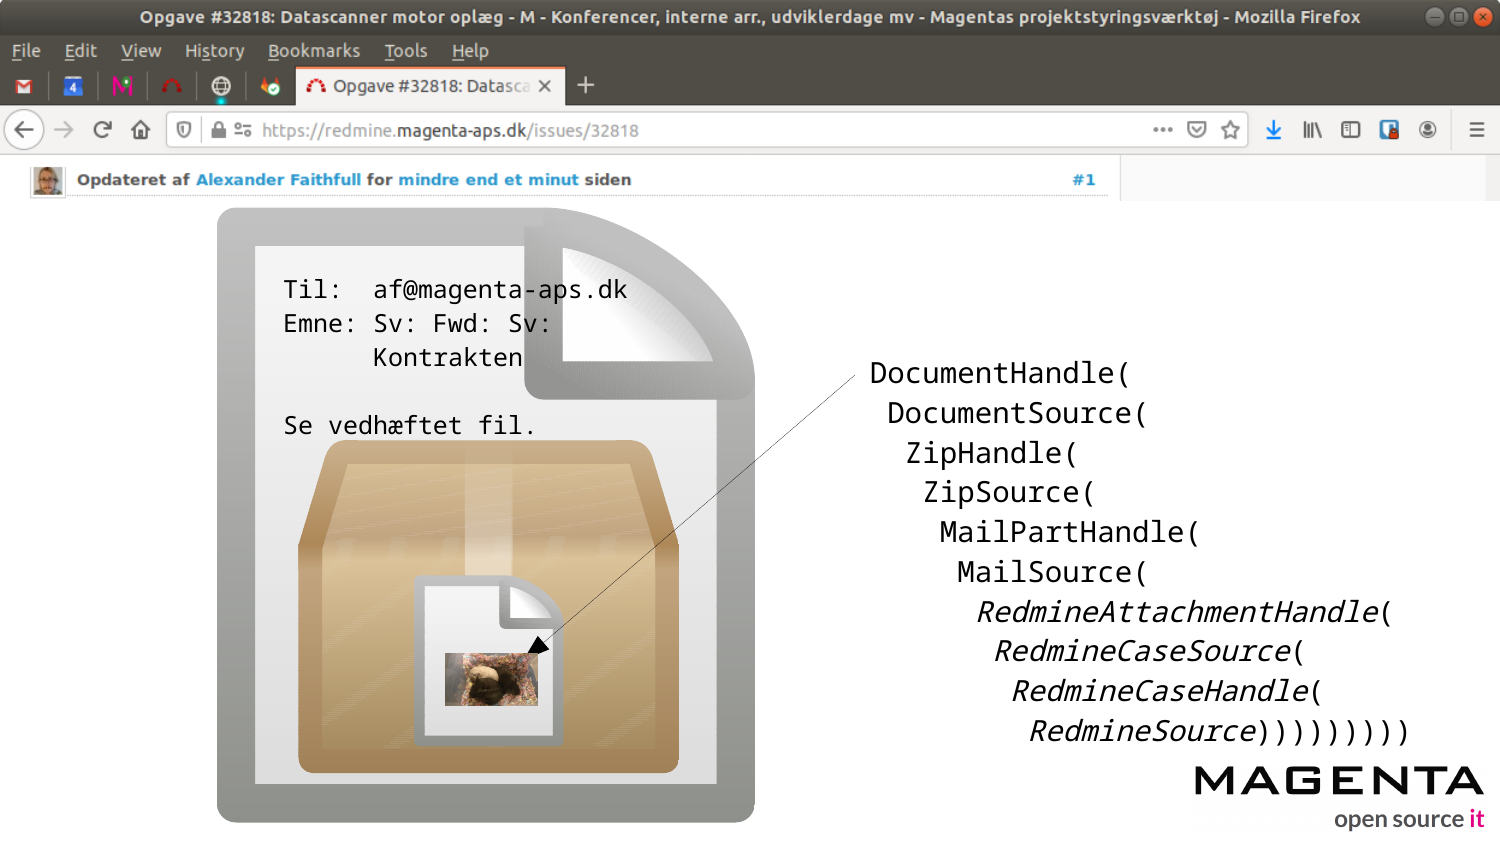

Til: af@magenta-aps.dk
Emne: Sv: Fwd: Sv:
 Kontrakten
Se vedhæftet fil.
DocumentHandle(
 DocumentSource(
 ZipHandle(
 ZipSource(
 MailPartHandle(
 MailSource(
 RedmineAttachmentHandle(
 RedmineCaseSource(
 RedmineCaseHandle(
 RedmineSource)))))))))